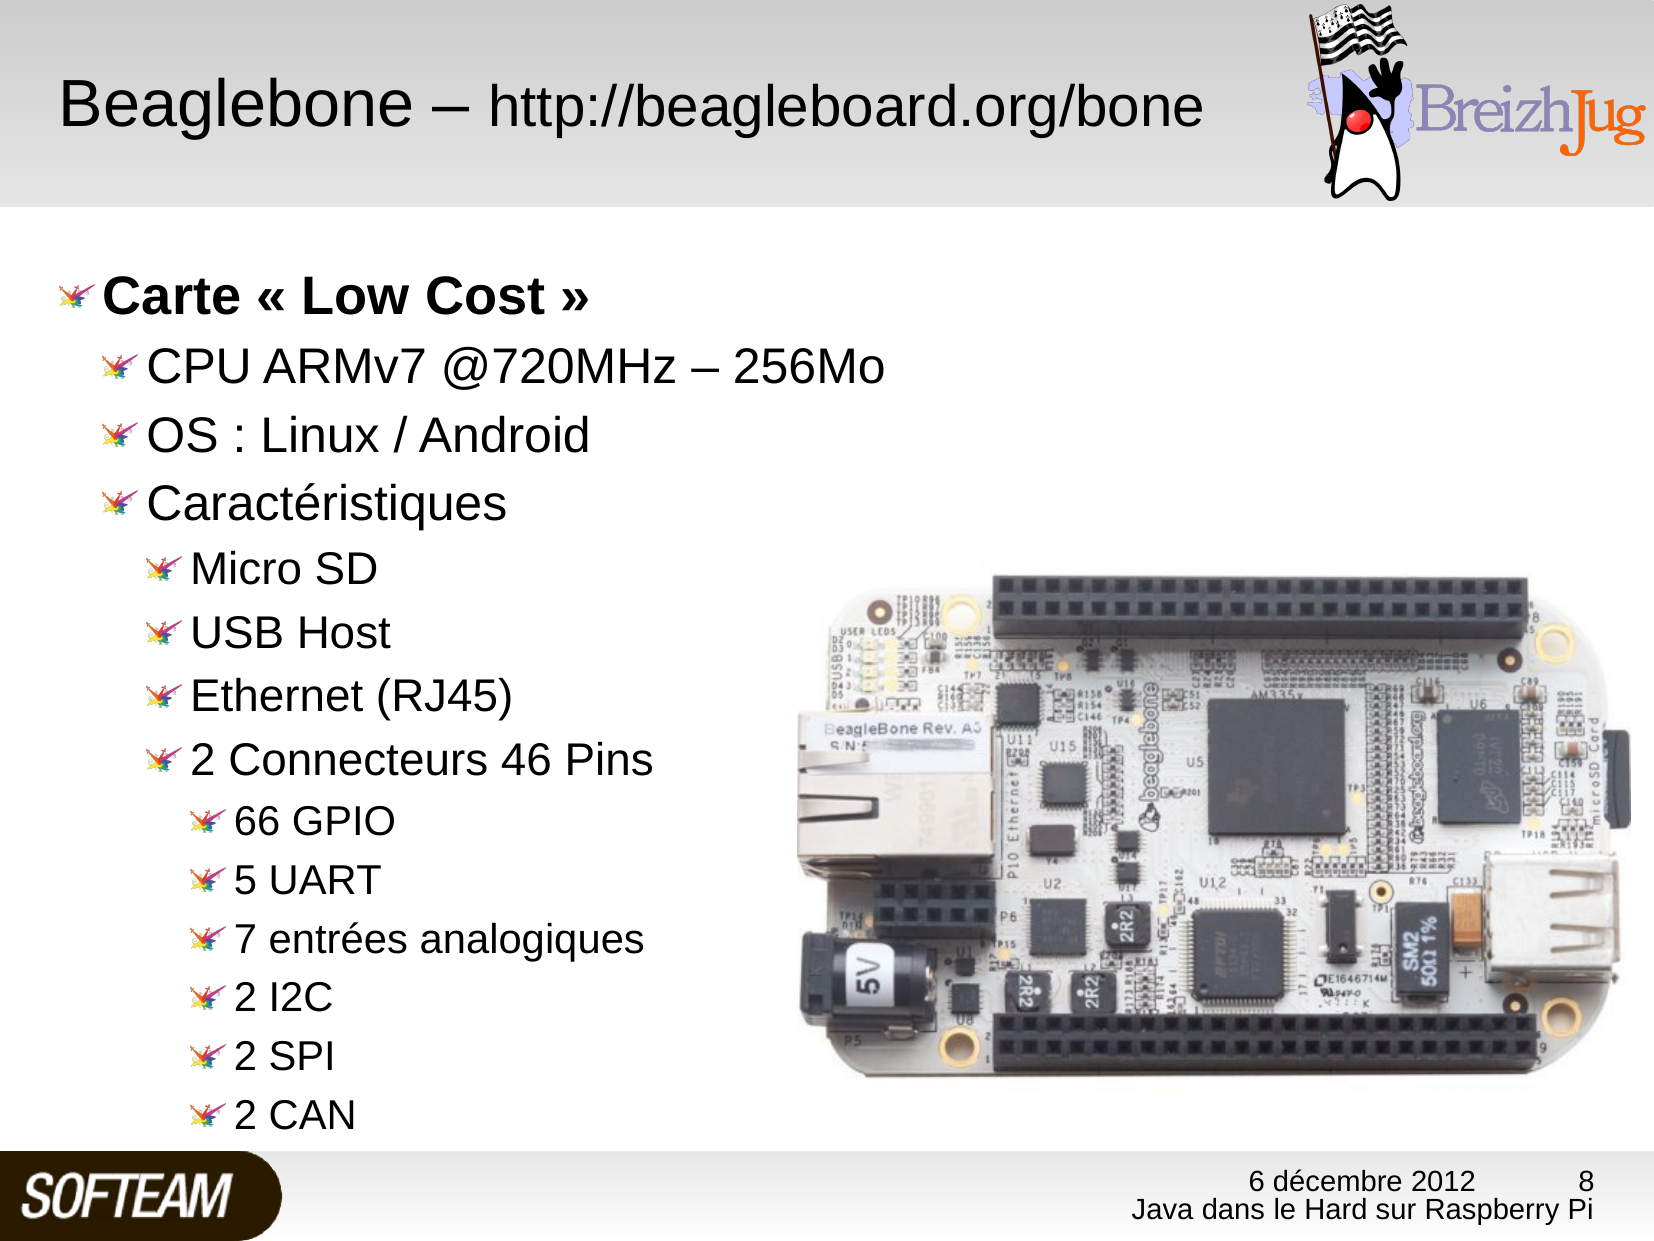

# Beaglebone – http://beagleboard.org/bone
Carte « Low Cost »
CPU ARMv7 @720MHz – 256Mo
OS : Linux / Android
Caractéristiques
Micro SD
USB Host
Ethernet (RJ45)
2 Connecteurs 46 Pins
66 GPIO
5 UART
7 entrées analogiques
2 I2C
2 SPI
2 CAN
14 septembre 2012
8
Beaglebone - JugSummerCamp 2012